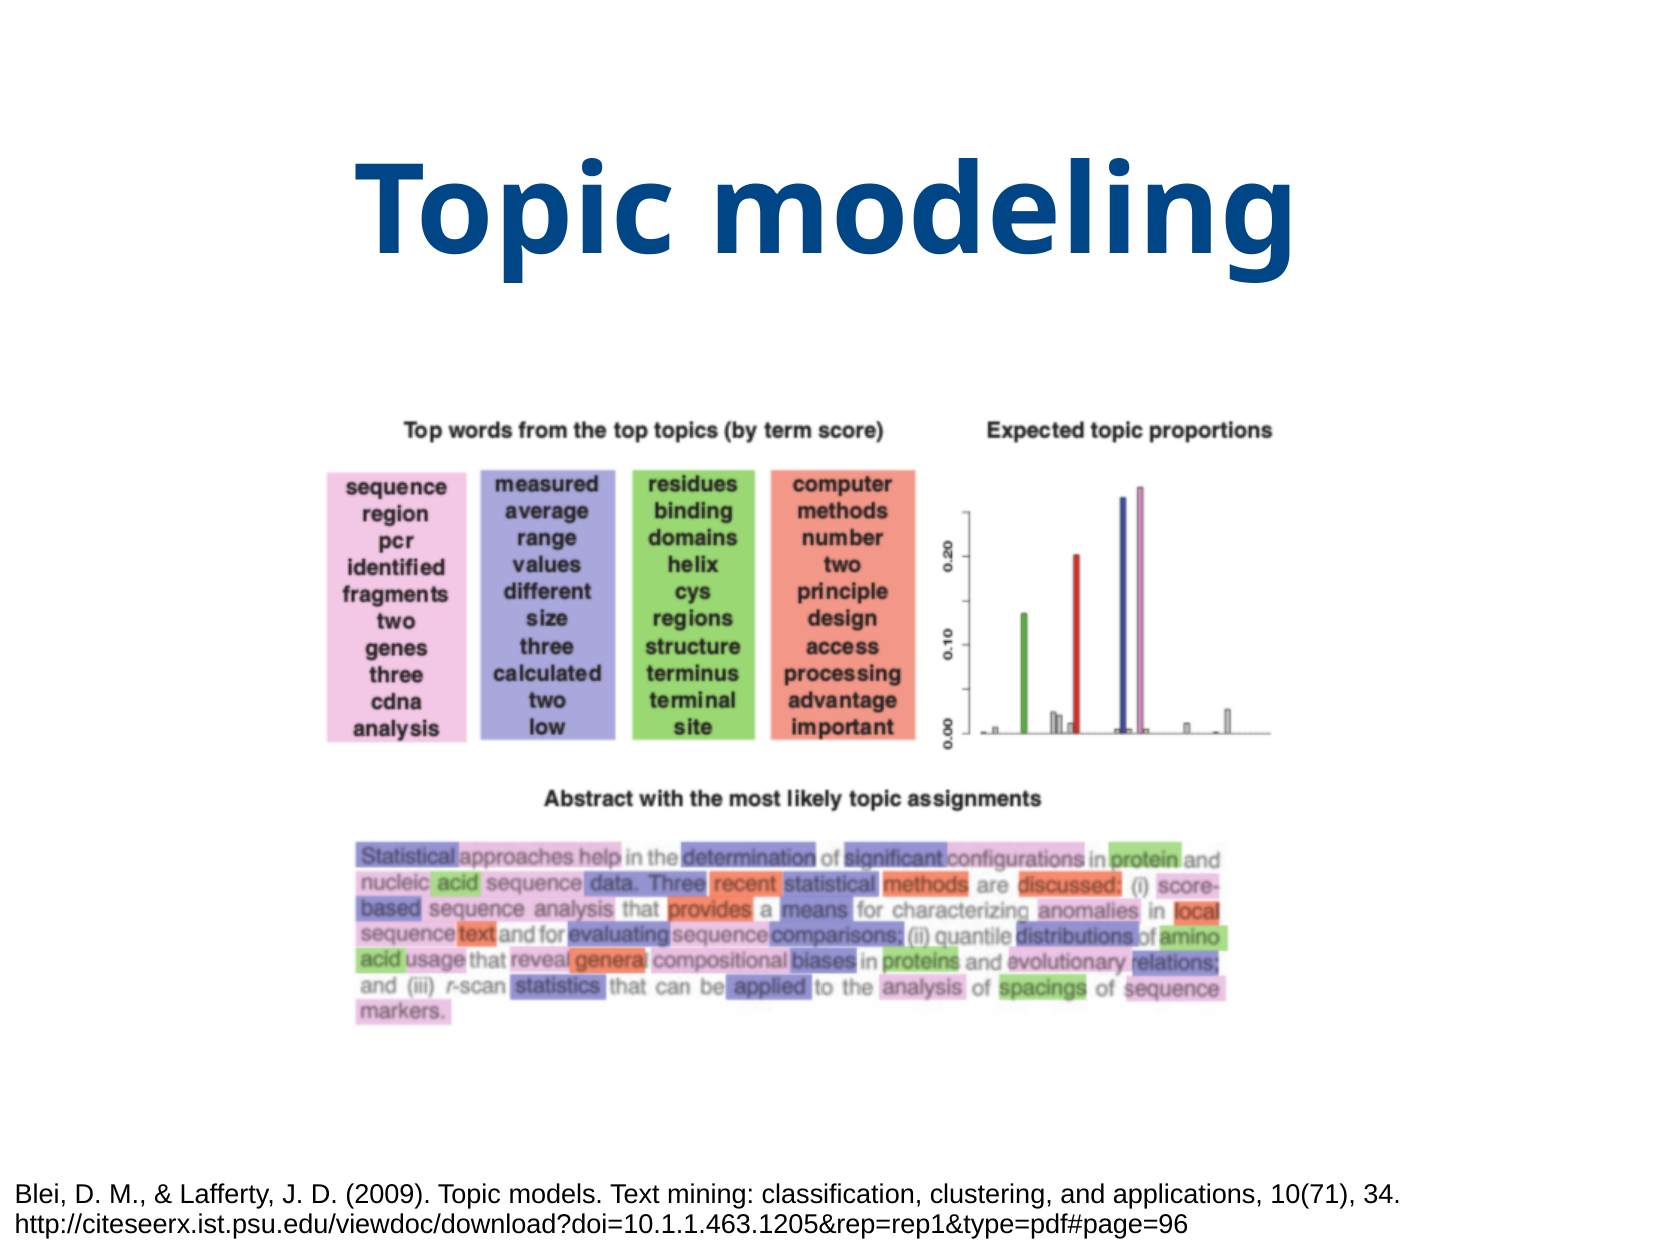

# Topic modeling
Blei, D. M., & Lafferty, J. D. (2009). Topic models. Text mining: classification, clustering, and applications, 10(71), 34. http://citeseerx.ist.psu.edu/viewdoc/download?doi=10.1.1.463.1205&rep=rep1&type=pdf#page=96